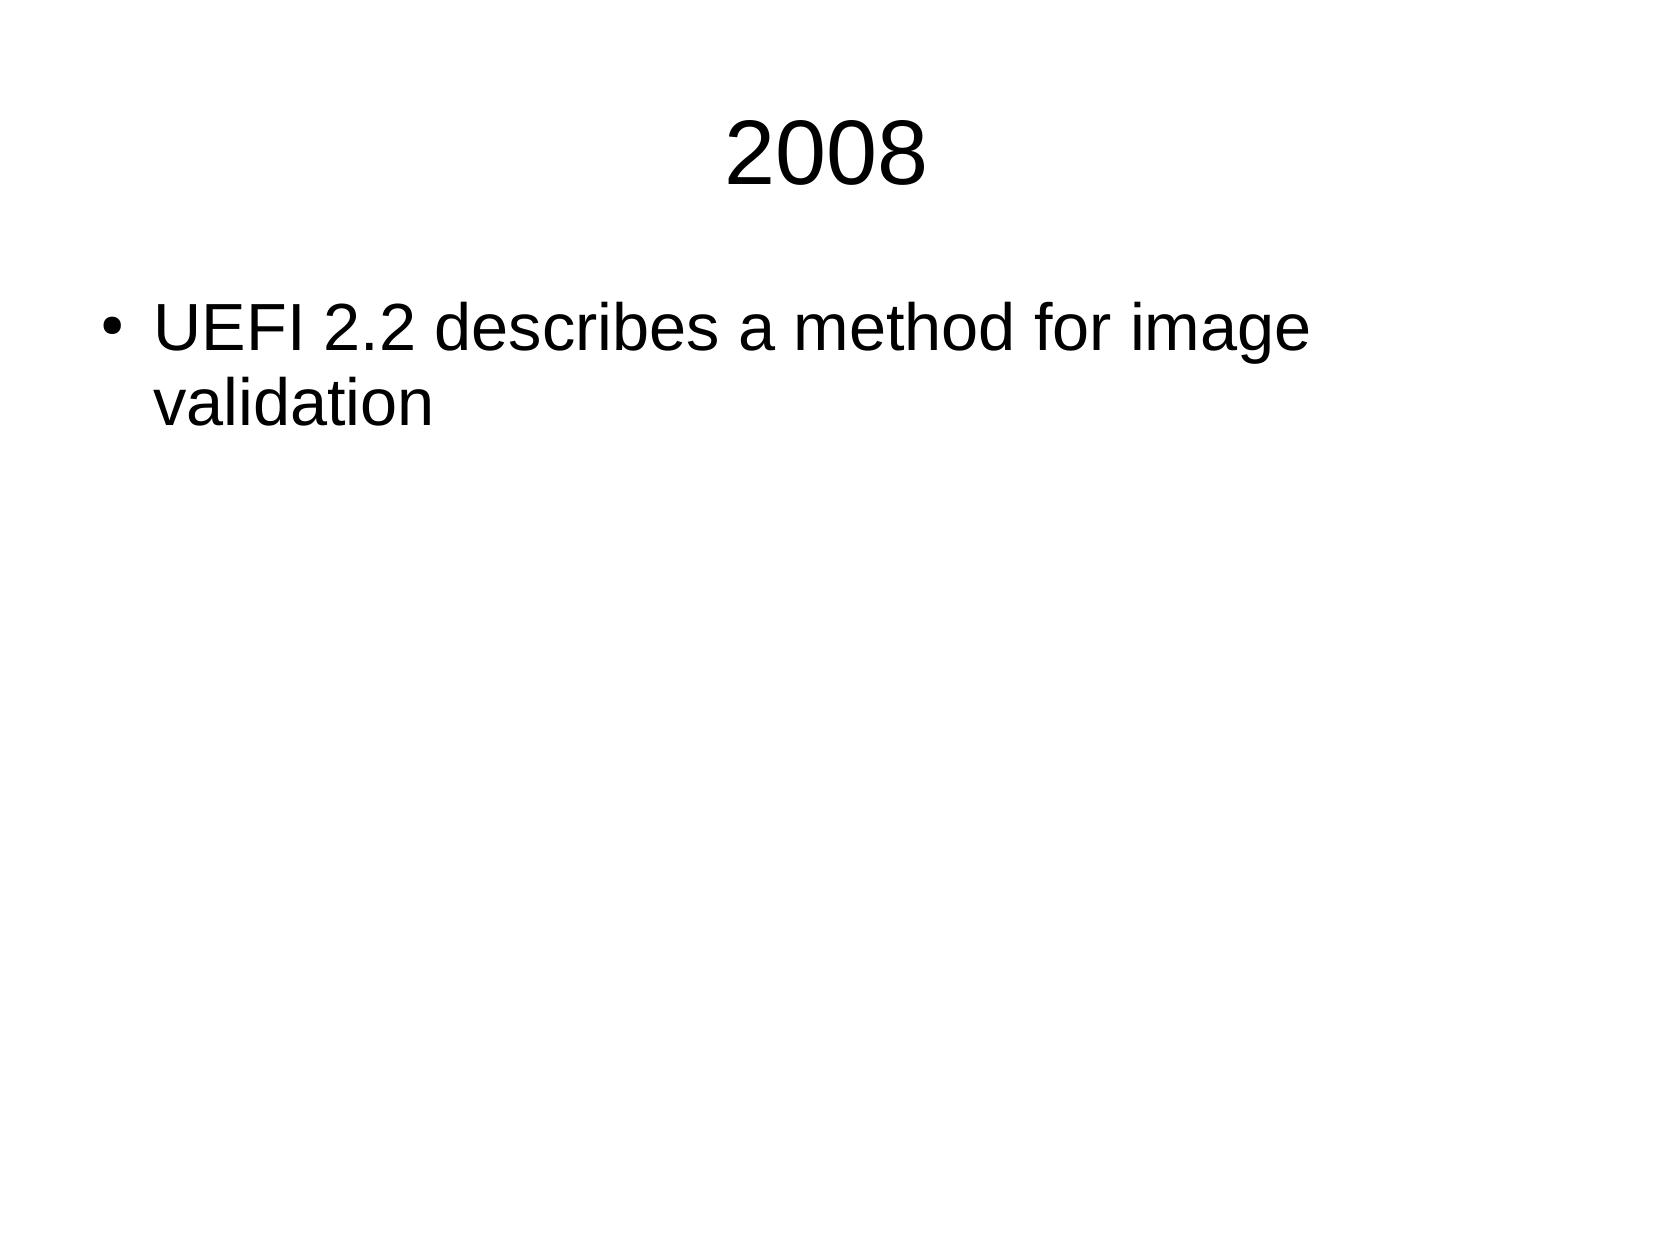

# 2008
UEFI 2.2 describes a method for image validation